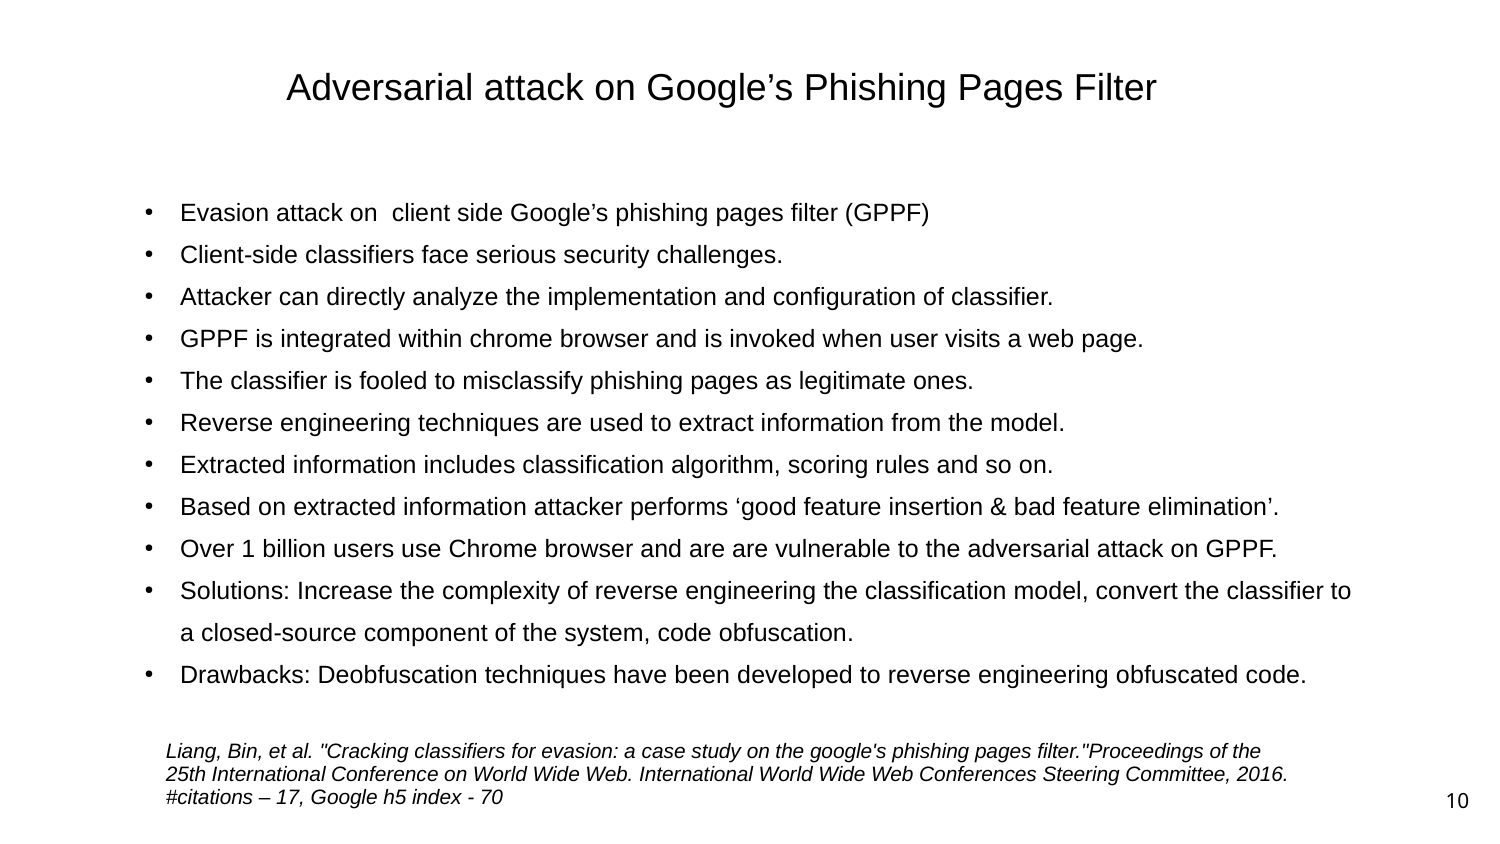

Adversarial attack on Google’s Phishing Pages Filter
Evasion attack on client side Google’s phishing pages filter (GPPF)
Client-side classifiers face serious security challenges.
Attacker can directly analyze the implementation and configuration of classifier.
GPPF is integrated within chrome browser and is invoked when user visits a web page.
The classifier is fooled to misclassify phishing pages as legitimate ones.
Reverse engineering techniques are used to extract information from the model.
Extracted information includes classification algorithm, scoring rules and so on.
Based on extracted information attacker performs ‘good feature insertion & bad feature elimination’.
Over 1 billion users use Chrome browser and are are vulnerable to the adversarial attack on GPPF.
Solutions: Increase the complexity of reverse engineering the classification model, convert the classifier to
a closed-source component of the system, code obfuscation.
Drawbacks: Deobfuscation techniques have been developed to reverse engineering obfuscated code.
Liang, Bin, et al. "Cracking classifiers for evasion: a case study on the google's phishing pages filter."Proceedings of the
25th International Conference on World Wide Web. International World Wide Web Conferences Steering Committee, 2016.
#citations – 17, Google h5 index - 70
10